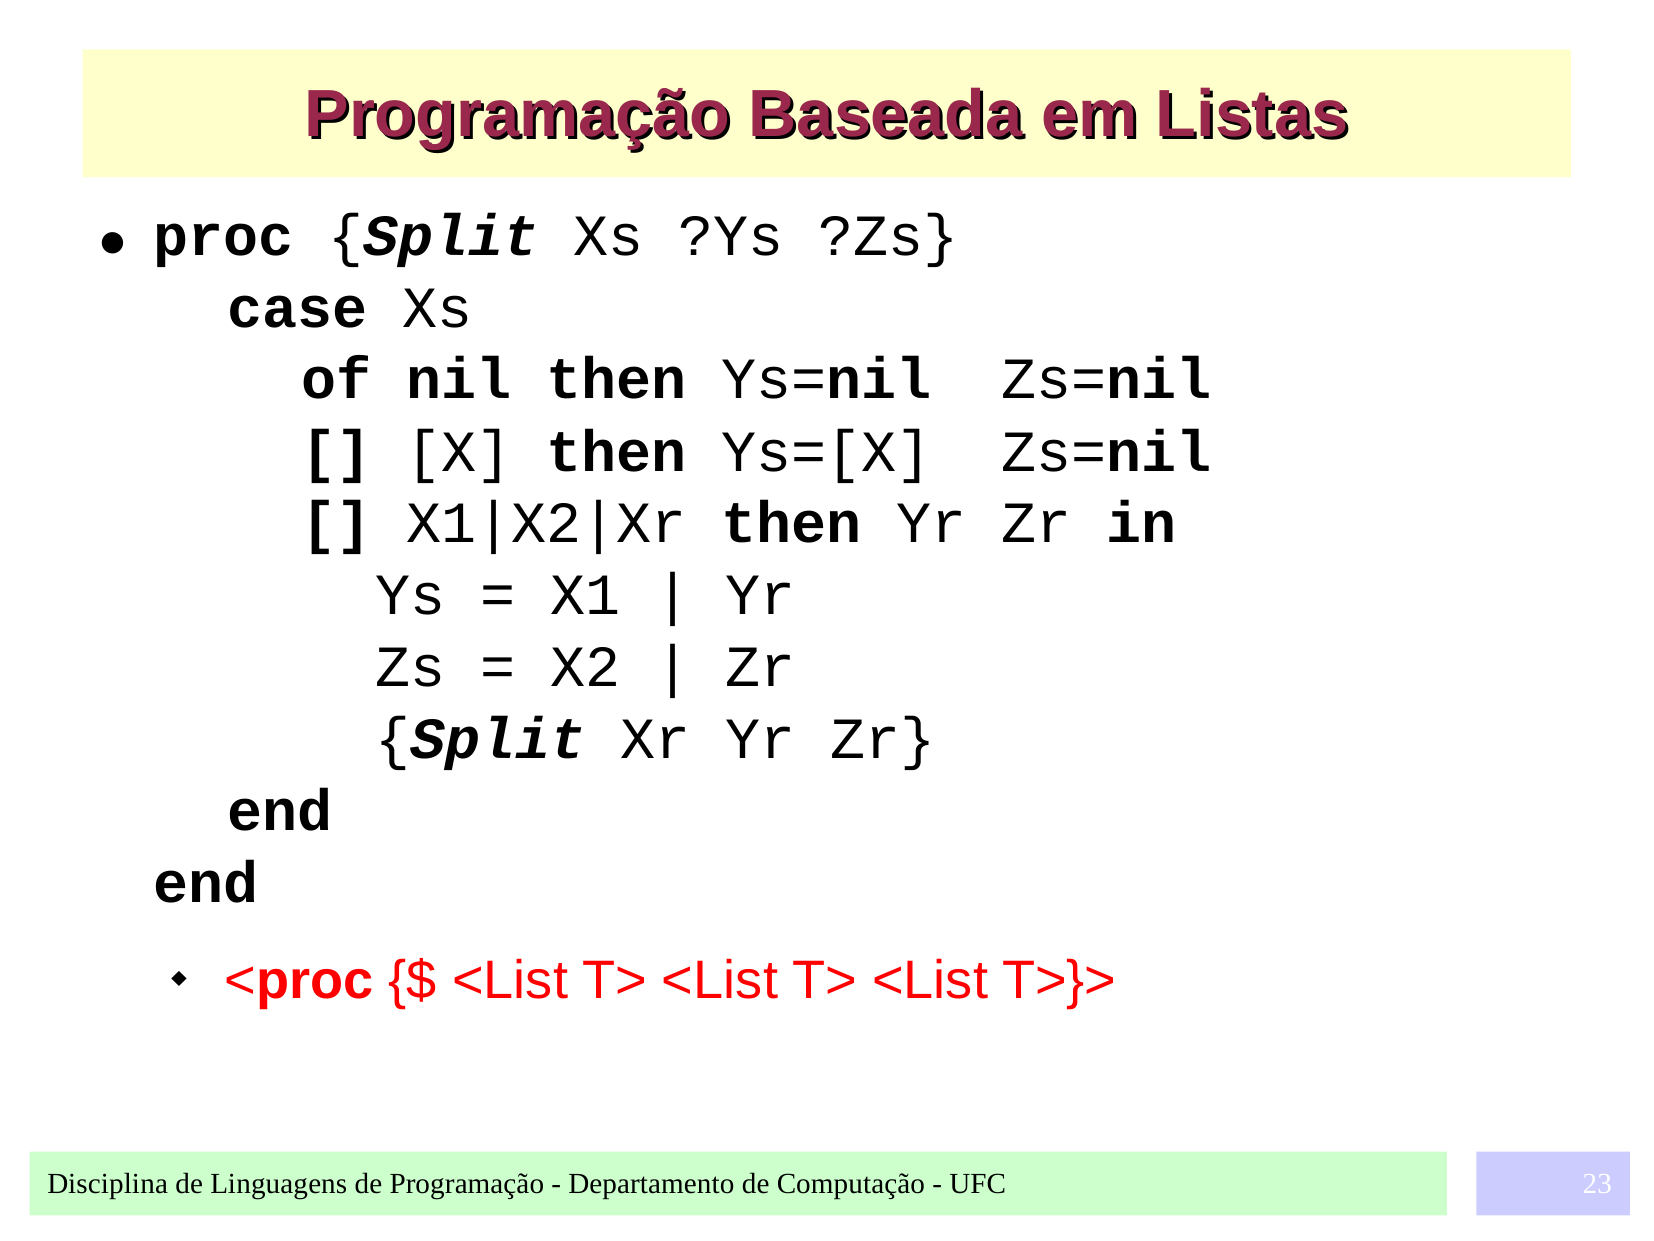

# Programação Baseada em Listas
proc {Split Xs ?Ys ?Zs}
	case Xs
		of nil then Ys=nil Zs=nil
		[] [X] then Ys=[X] Zs=nil
		[] X1|X2|Xr then Yr Zr in
			Ys = X1 | Yr
			Zs = X2 | Zr
			{Split Xr Yr Zr}
	end
end
<proc {$ <List T> <List T> <List T>}>
Disciplina de Linguagens de Programação - Departamento de Computação - UFC
23